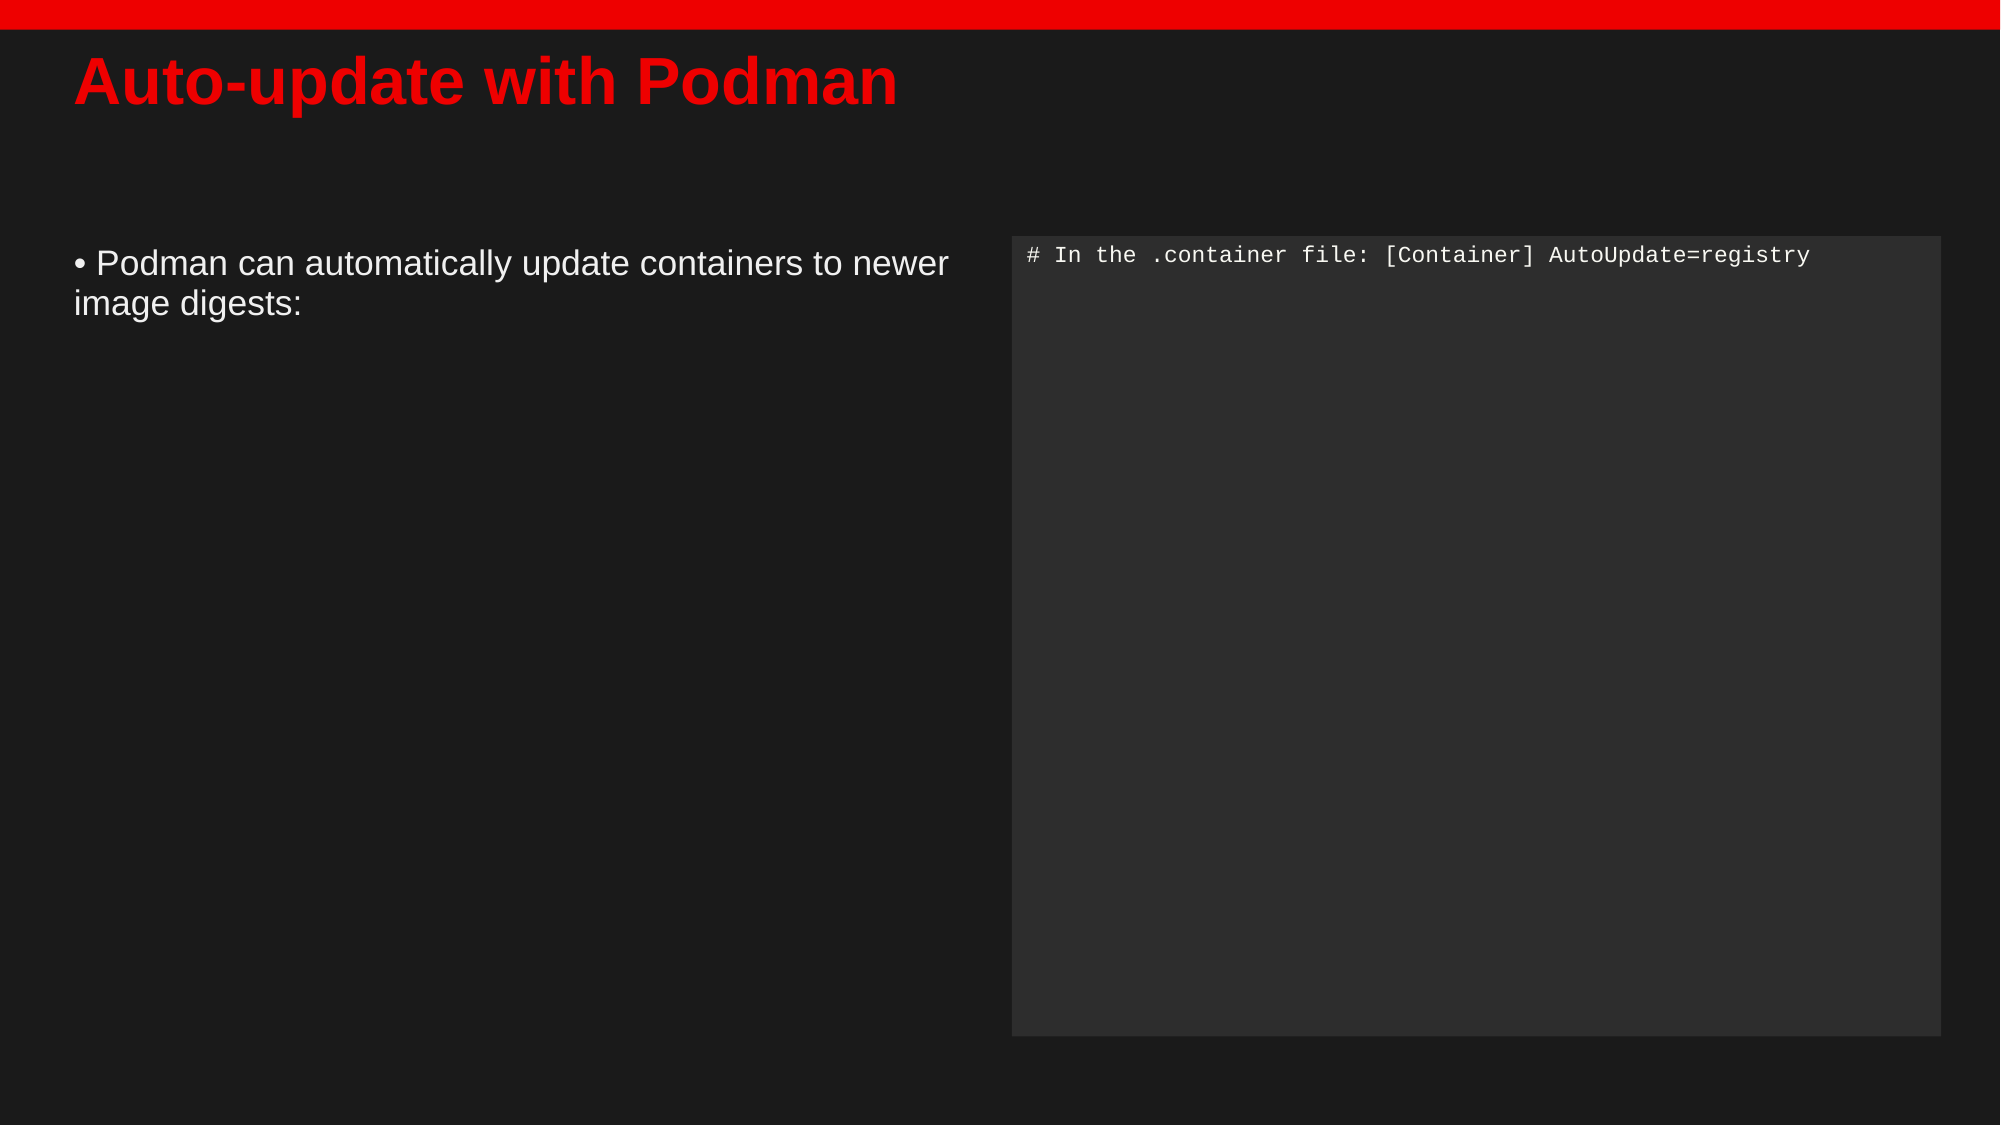

Auto-update with Podman
• Podman can automatically update containers to newer image digests:
# In the .container file: [Container] AutoUpdate=registry